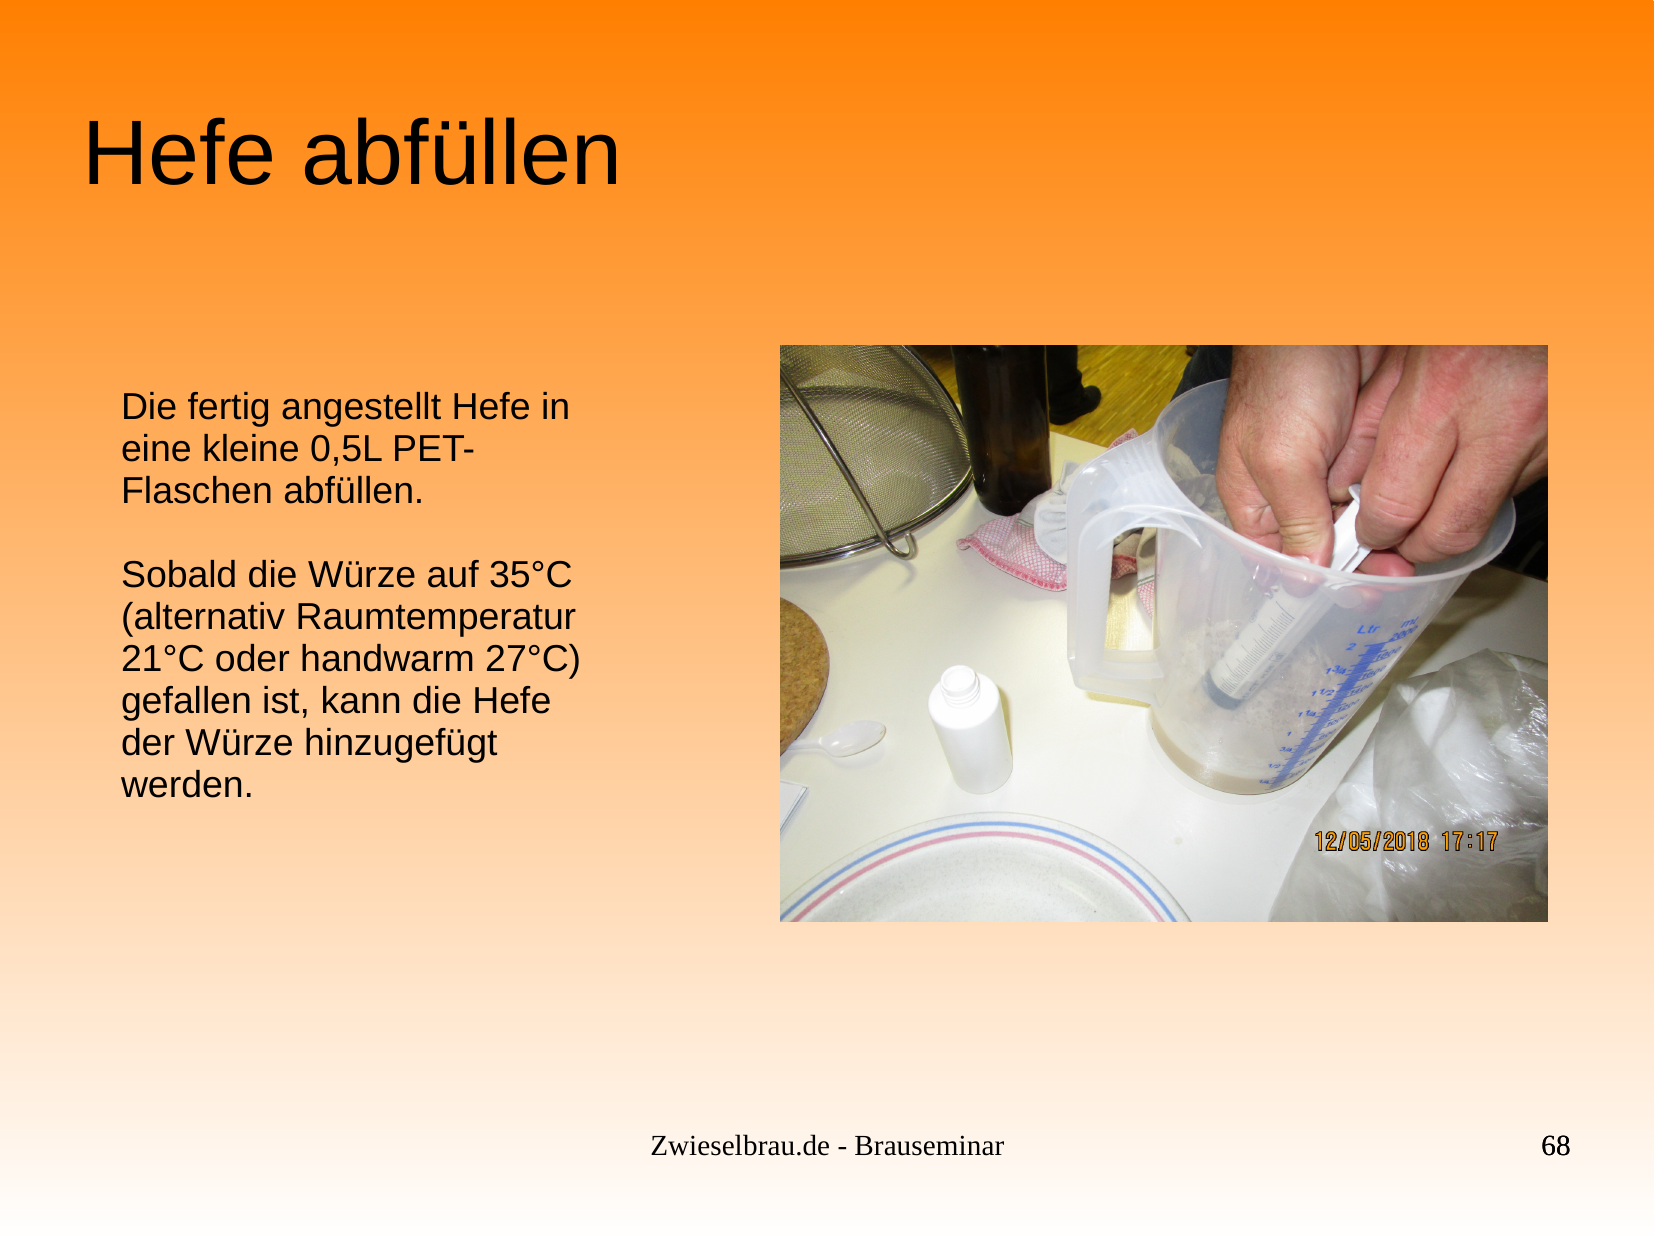

# Hefe abfüllen
Die fertig angestellt Hefe in eine kleine 0,5L PET- Flaschen abfüllen.
Sobald die Würze auf 35°C (alternativ Raumtemperatur 21°C oder handwarm 27°C) gefallen ist, kann die Hefe der Würze hinzugefügt werden.
Zwieselbrau.de - Brauseminar
68